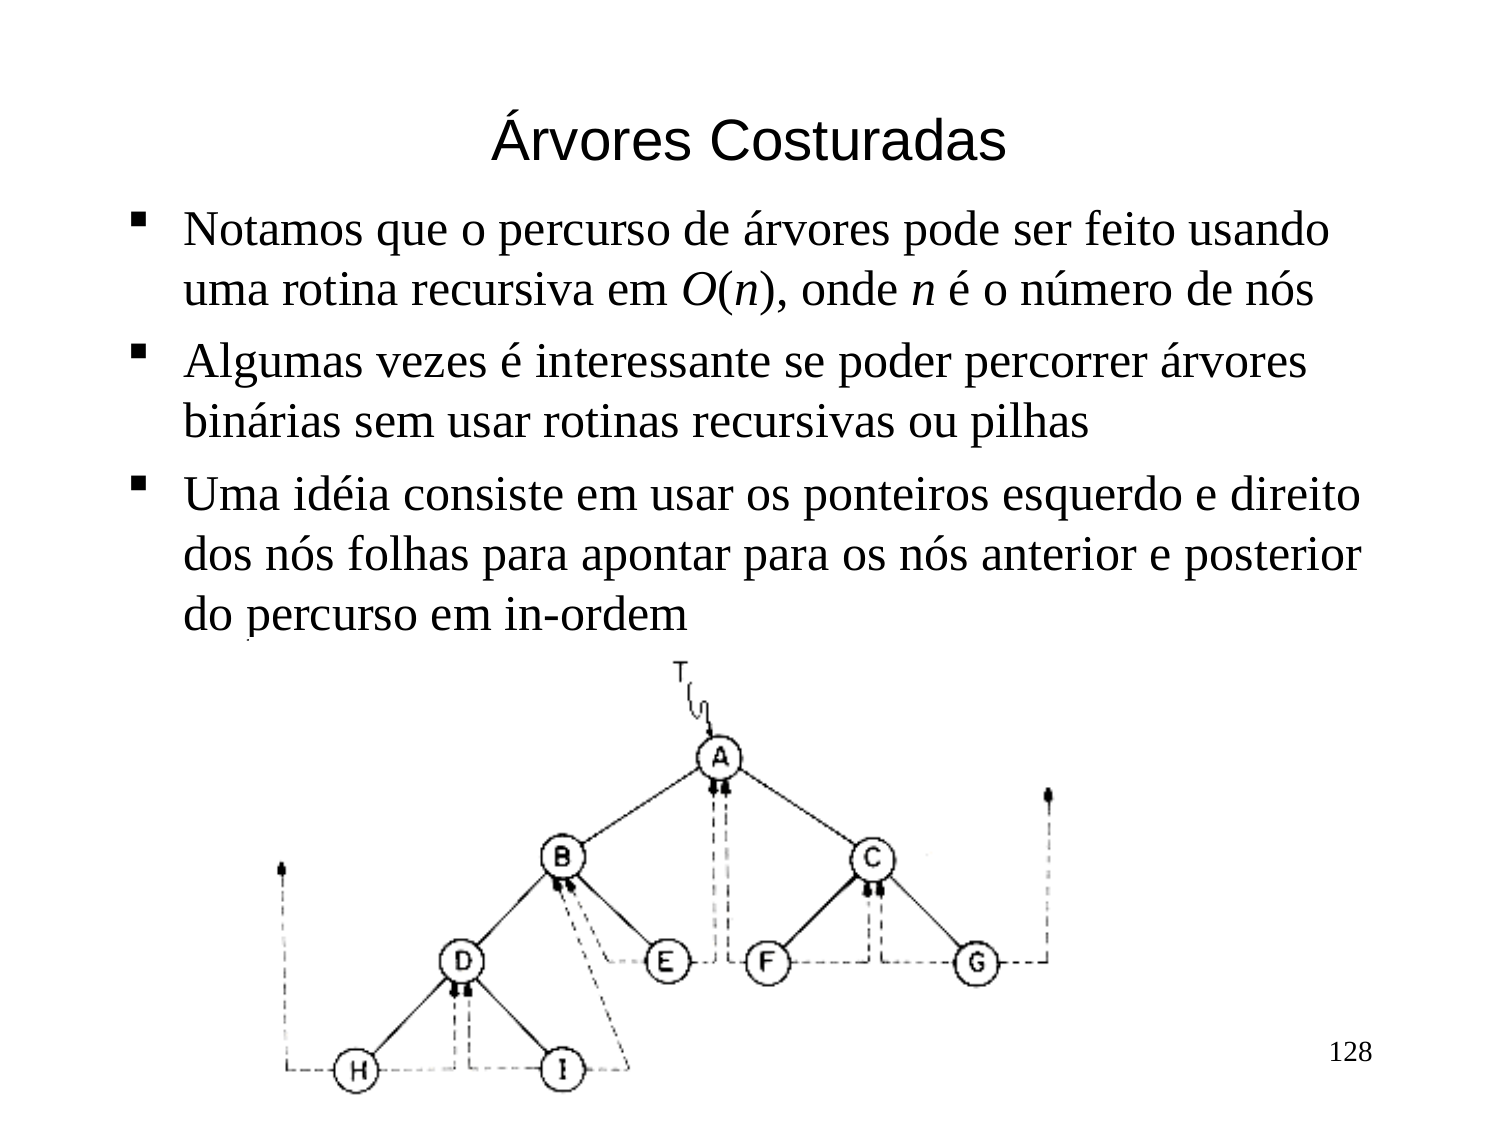

# Árvores Costuradas
Notamos que o percurso de árvores pode ser feito usando uma rotina recursiva em O(n), onde n é o número de nós
Algumas vezes é interessante se poder percorrer árvores binárias sem usar rotinas recursivas ou pilhas
Uma idéia consiste em usar os ponteiros esquerdo e direito dos nós folhas para apontar para os nós anterior e posterior do percurso em in-ordem
128